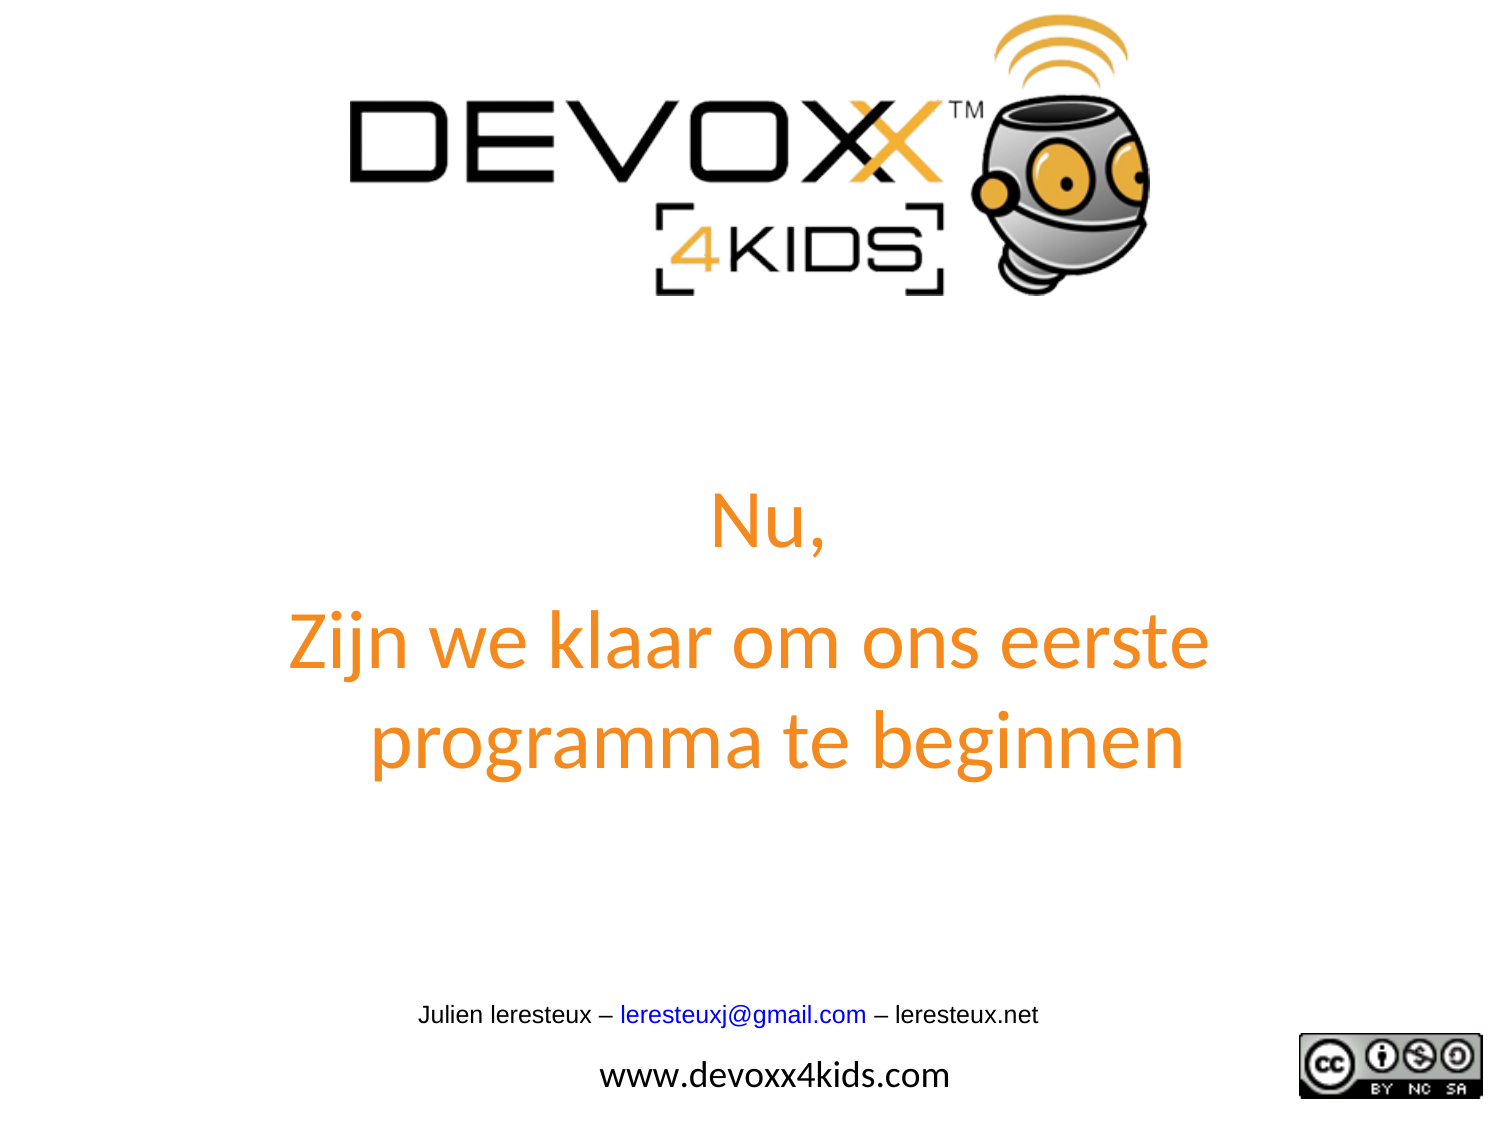

# Nu,
Zijn we klaar om ons eerste programma te beginnen
Julien leresteux – leresteuxj@gmail.com – leresteux.net